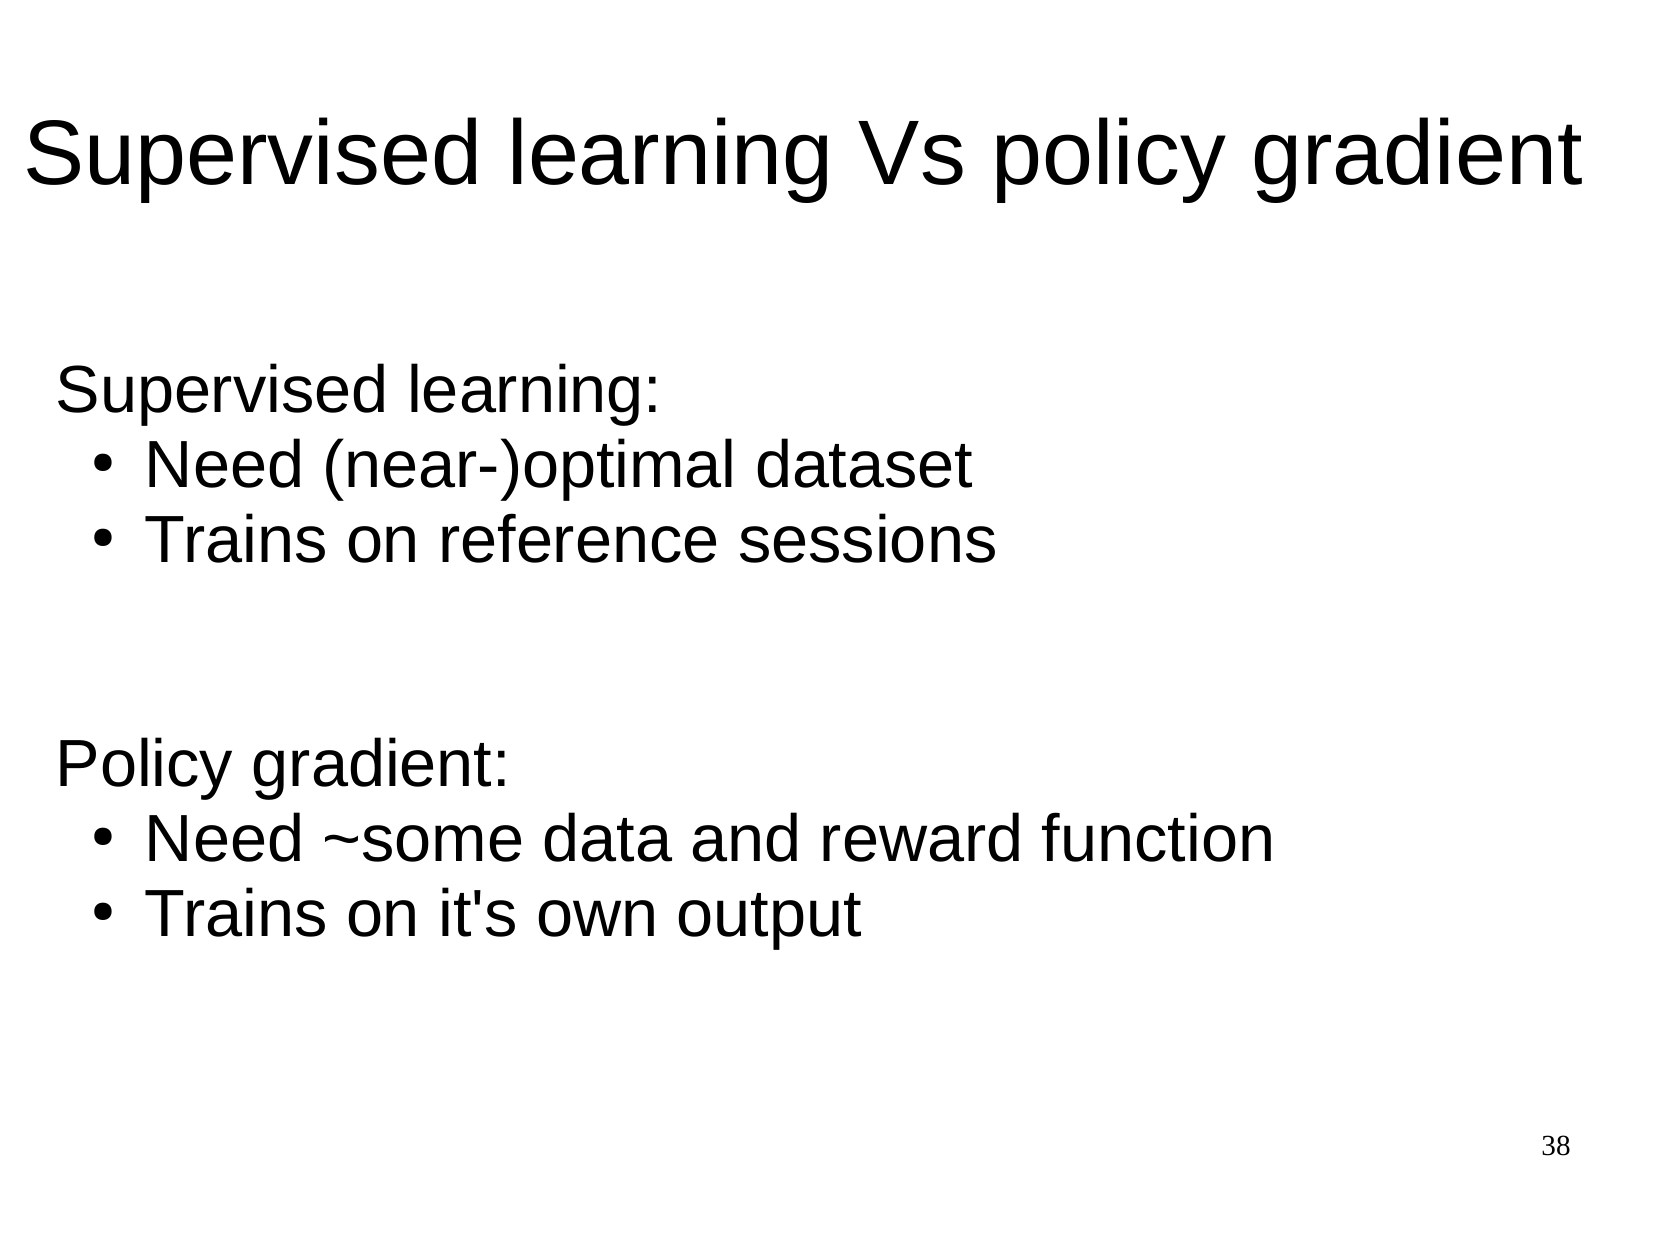

# Supervised learning Vs policy gradient
Supervised learning:
 Need (near-)optimal dataset
 Trains on reference sessions
Policy gradient:
 Need ~some data and reward function
 Trains on it's own output
38